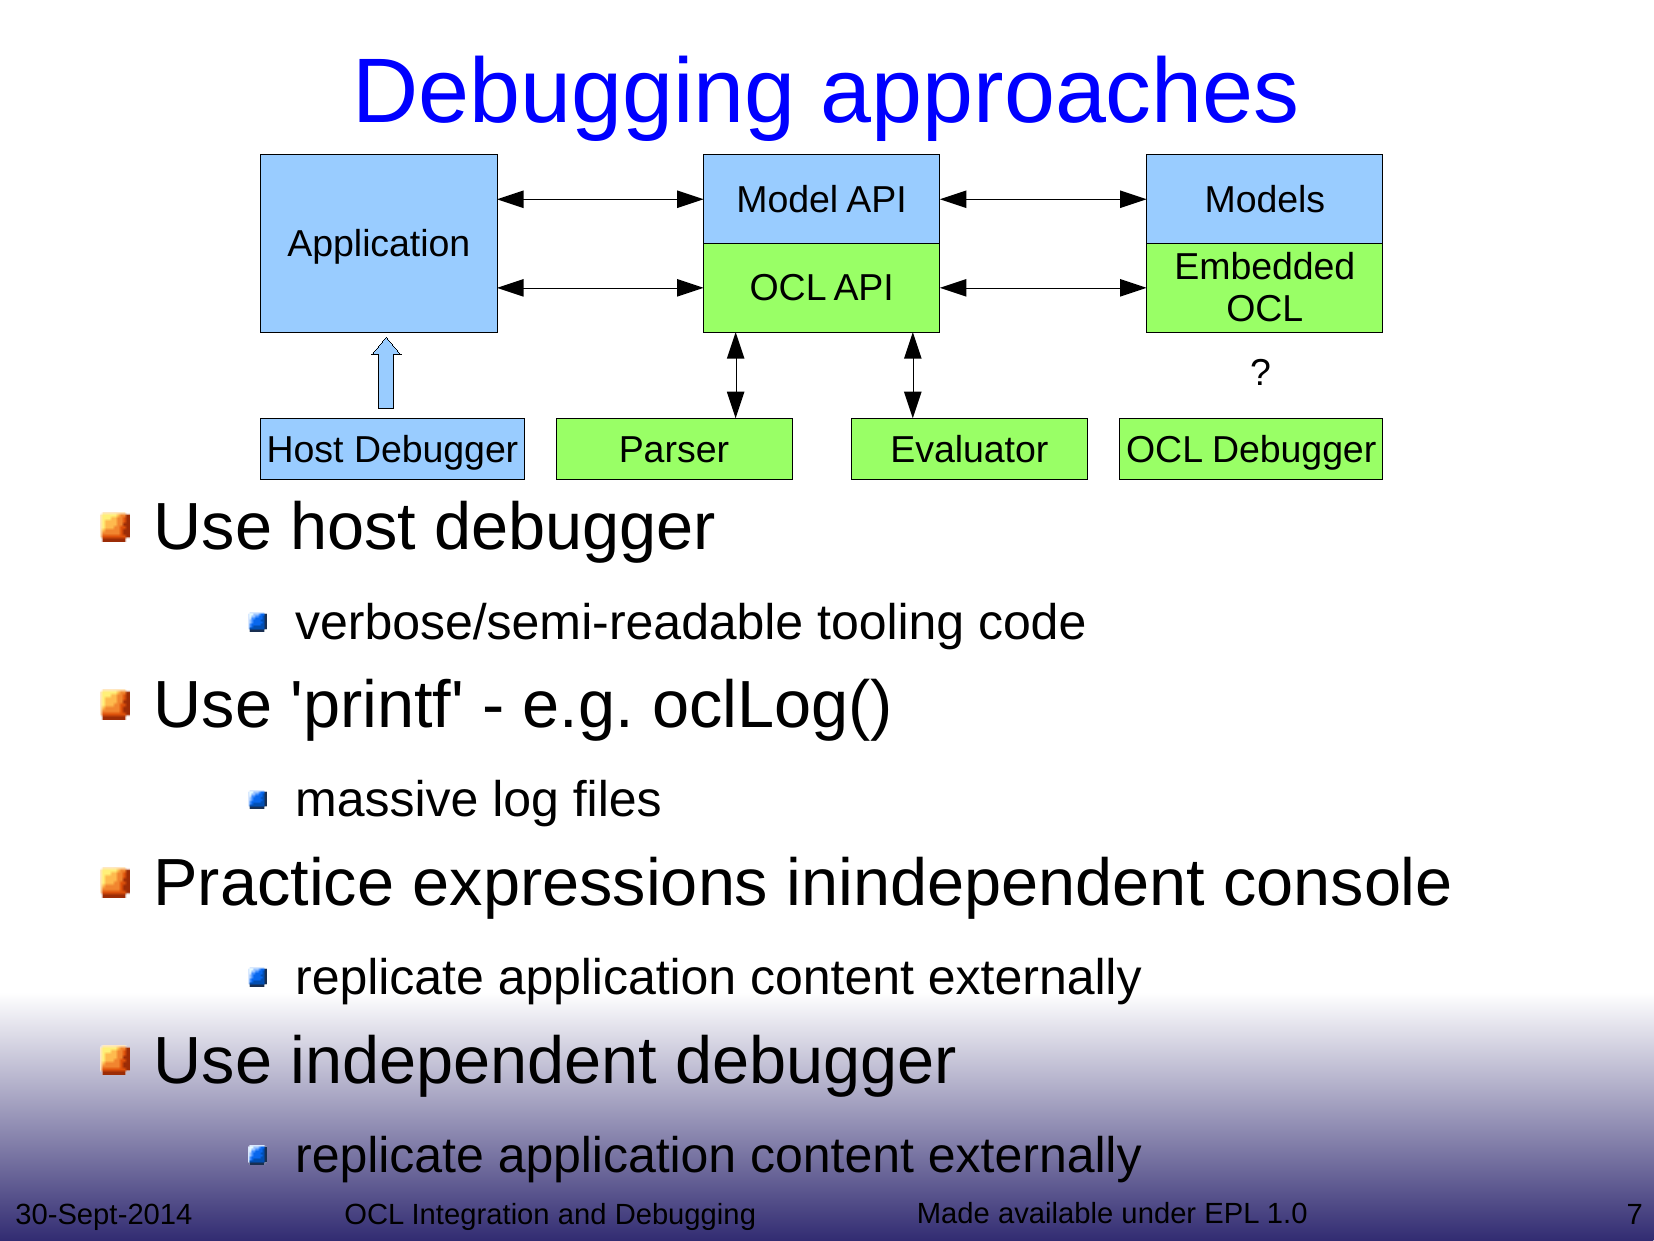

# Debugging approaches
Application
Model API
Models
OCL API
Embedded
OCL
?
Host Debugger
Parser
Evaluator
OCL Debugger
Use host debugger
verbose/semi-readable tooling code
Use 'printf' - e.g. oclLog()
massive log files
Practice expressions inindependent console
replicate application content externally
Use independent debugger
replicate application content externally
30-Sept-2014
OCL Integration and Debugging
7